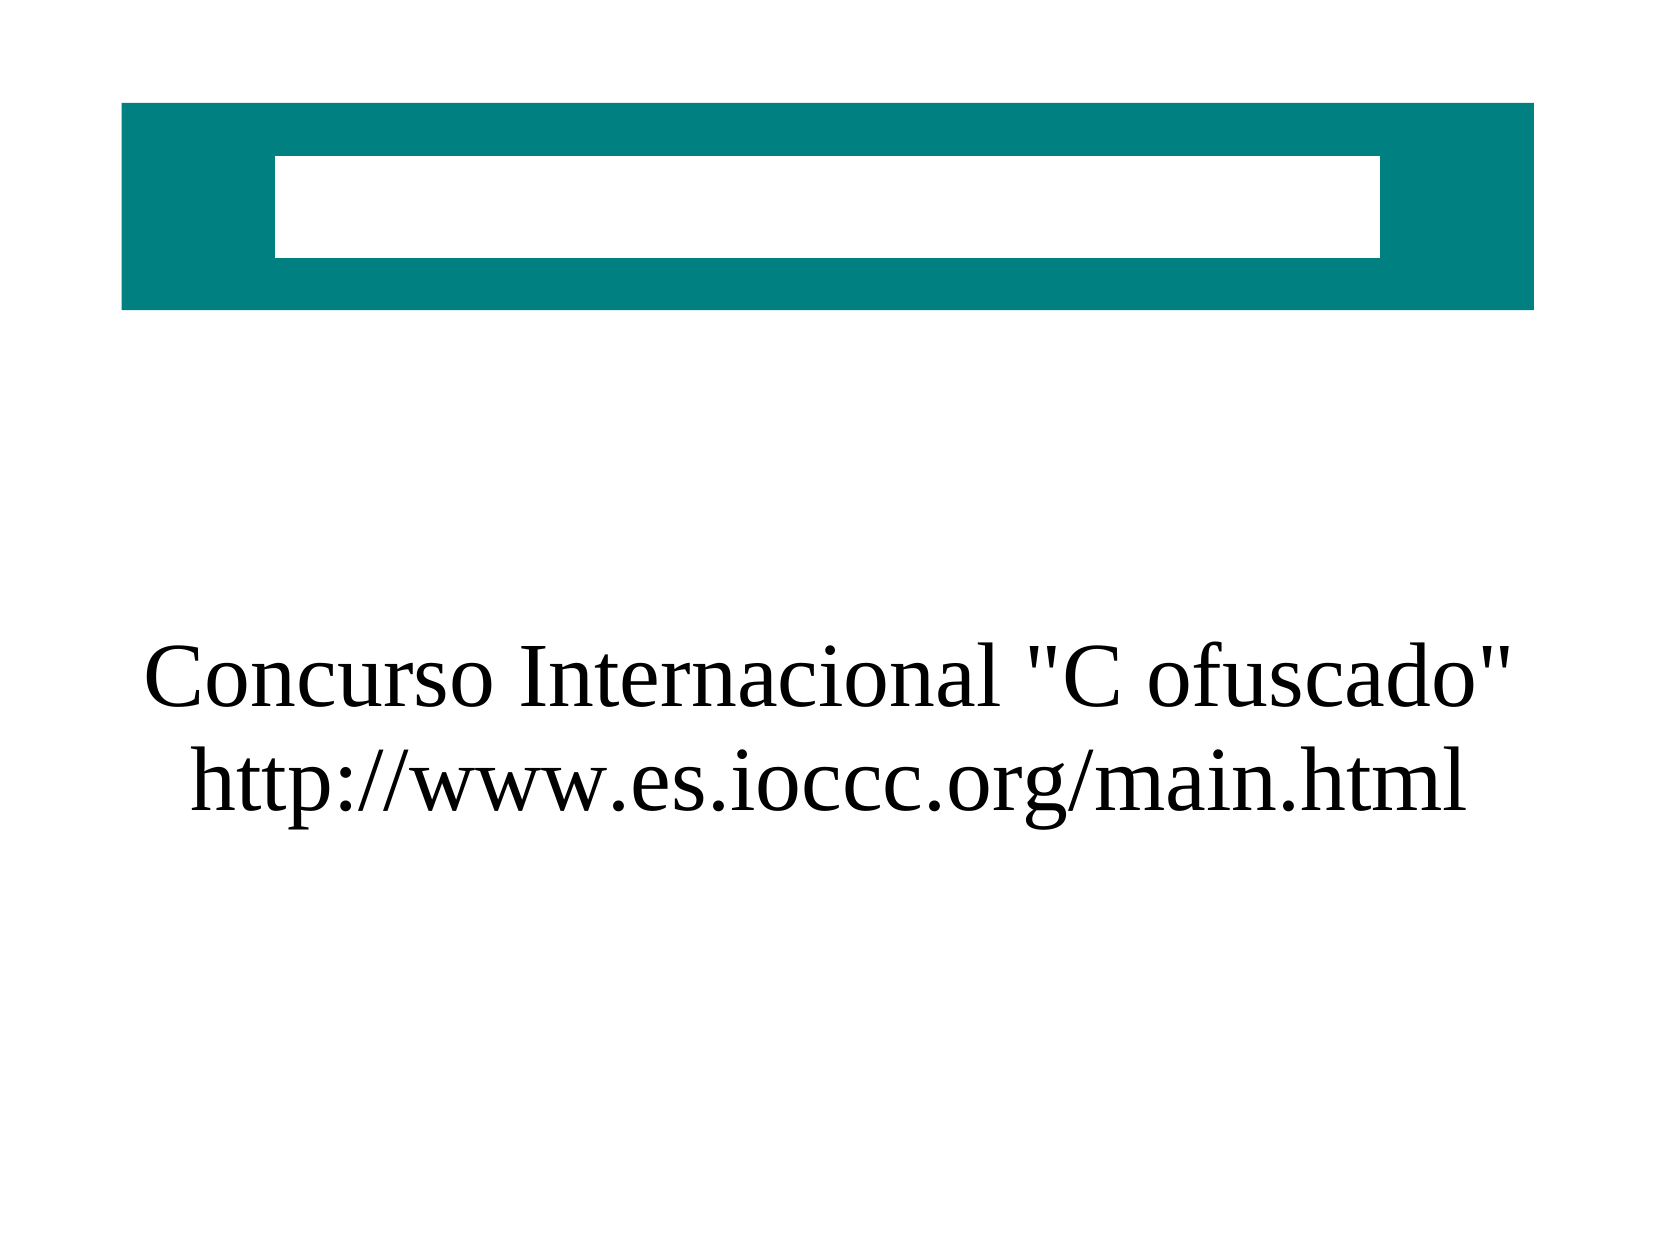

# Programas autodocumentados
Concurso Internacional "C ofuscado"
http://www.es.ioccc.org/main.html